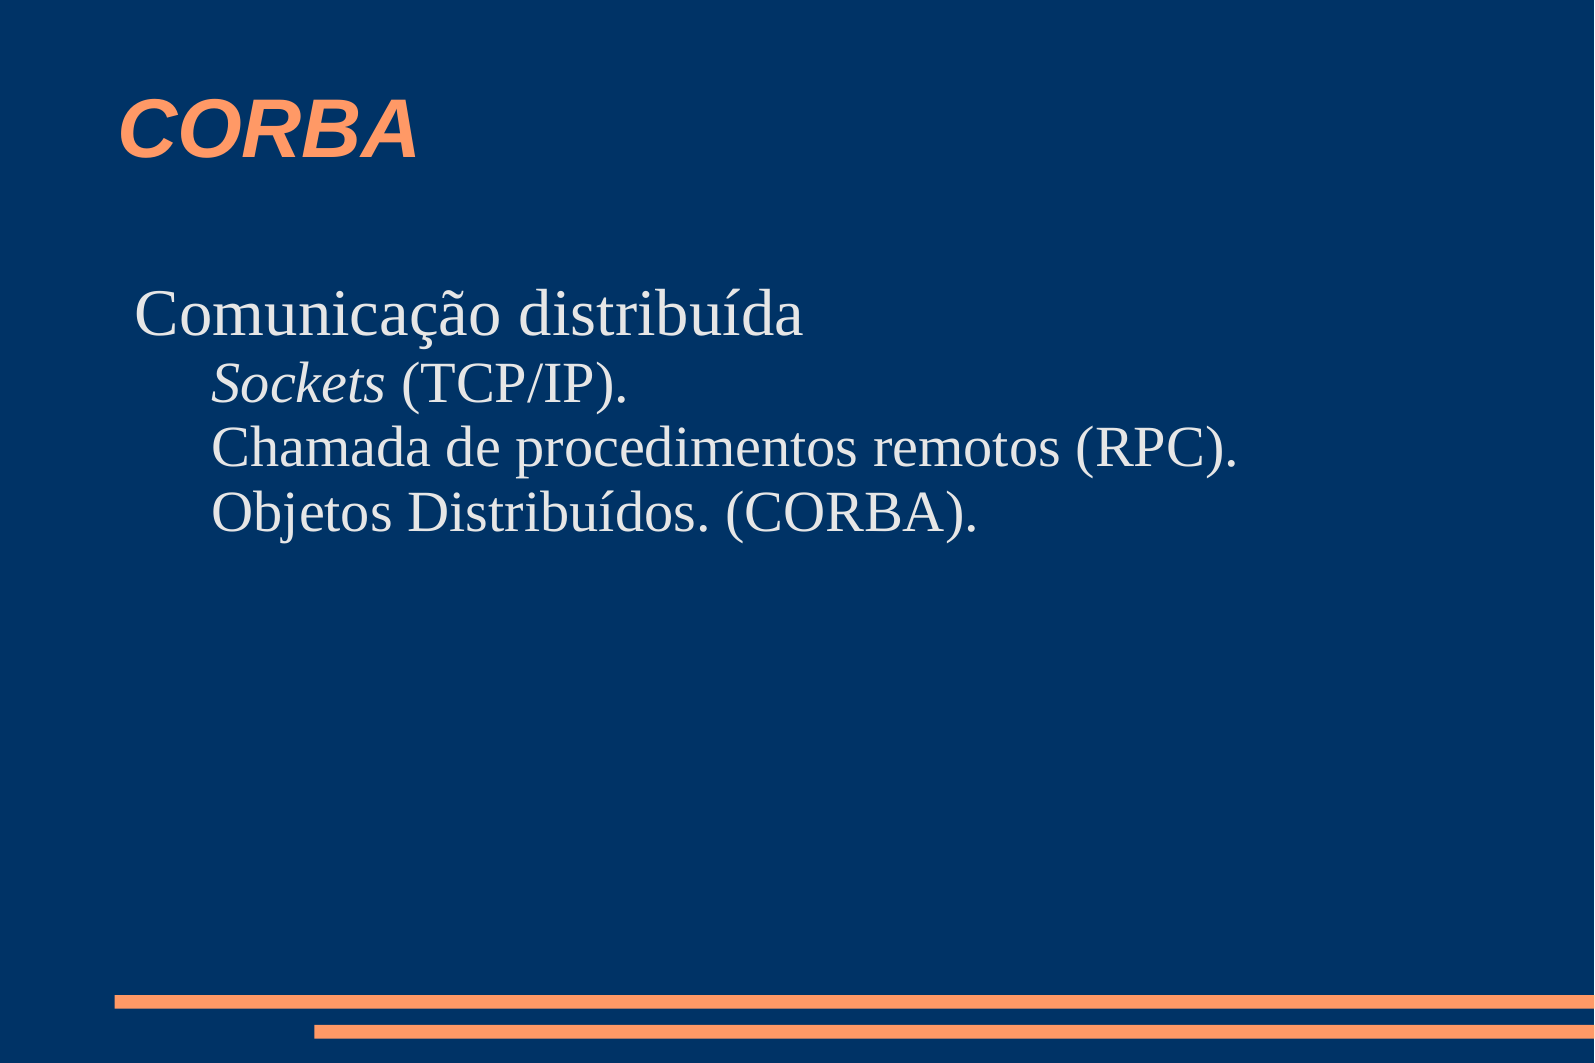

# CORBA
Comunicação distribuída
Sockets (TCP/IP).
Chamada de procedimentos remotos (RPC).
Objetos Distribuídos. (CORBA).